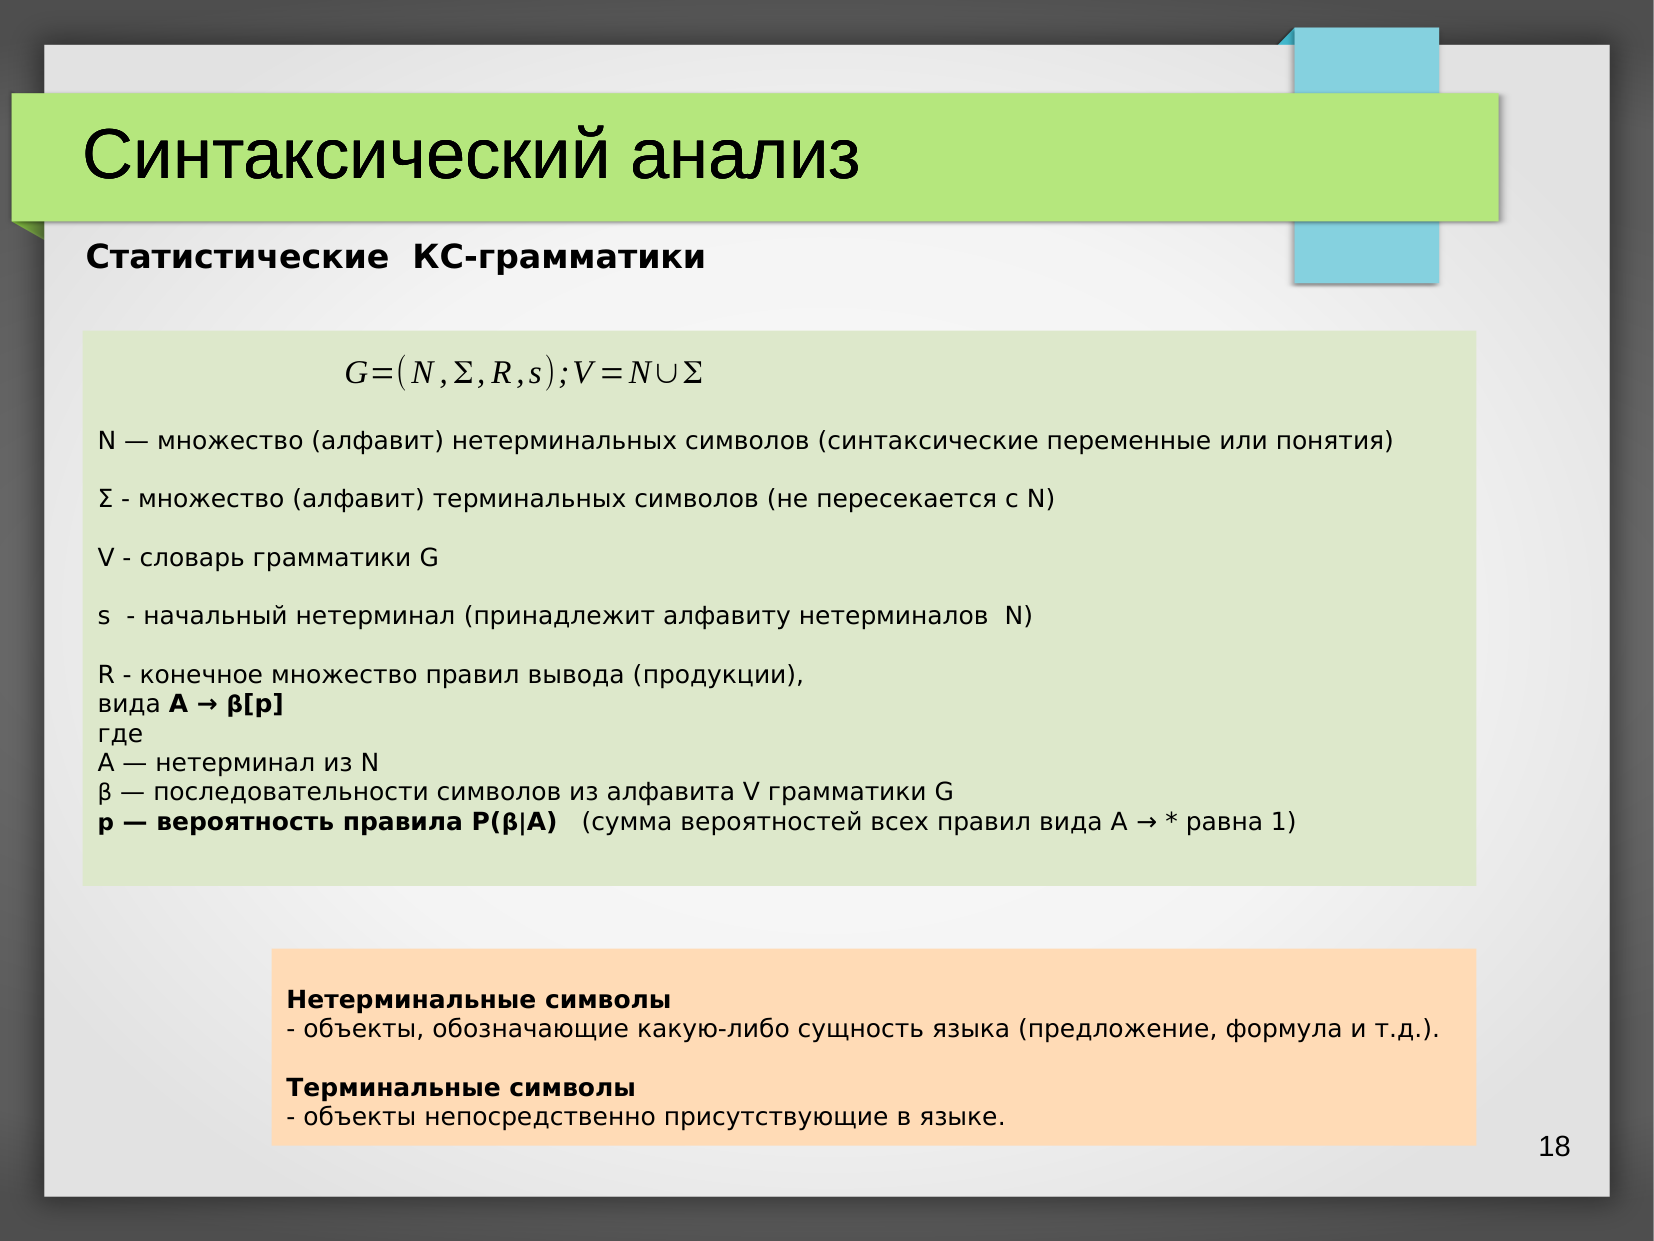

# Синтаксический анализ
Синтаксический анализ
Синтаксический анализ
Статистические КС-грамматики
N — множество (алфавит) нетерминальных символов (синтаксические переменные или понятия)
Σ - множество (алфавит) терминальных символов (не пересекается с N)
V - словарь грамматики G
s - начальный нетерминал (принадлежит алфавиту нетерминалов N)
R - конечное множество правил вывода (продукции),
вида A → β[p]
где
A — нетерминал из N
β — последовательности символов из алфавита V грамматики G
p — вероятность правила P(β|A) (сумма вероятностей всех правил вида A → * равна 1)
Нетерминальные символы
- объекты, обозначающие какую-либо сущность языка (предложение, формула и т.д.).
Терминальные символы
- объекты непосредственно присутствующие в языке.
18